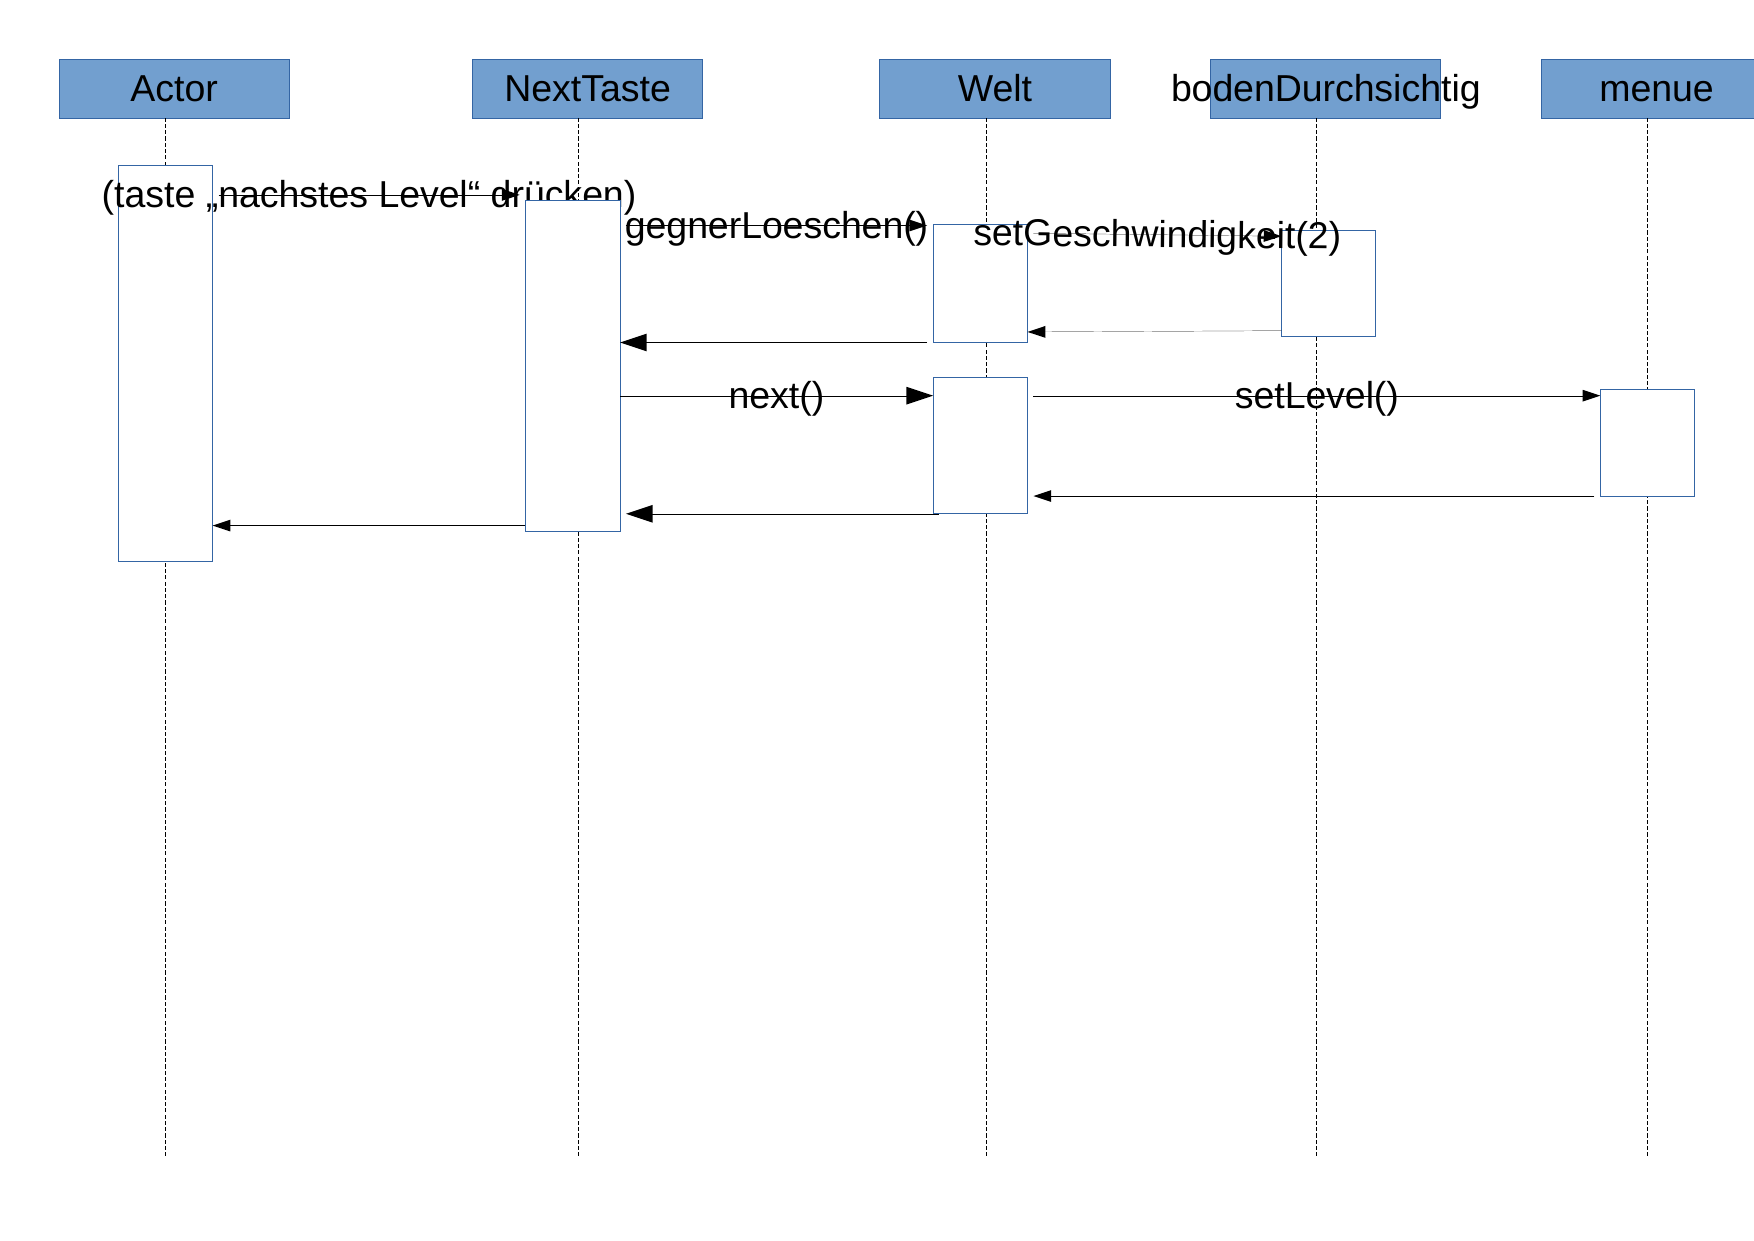

Actor
NextTaste
Welt
bodenDurchsichtig
menue
(taste „nachstes Level“ drücken)
gegnerLoeschen()
setGeschwindigkeit(2)
next()
setLevel()